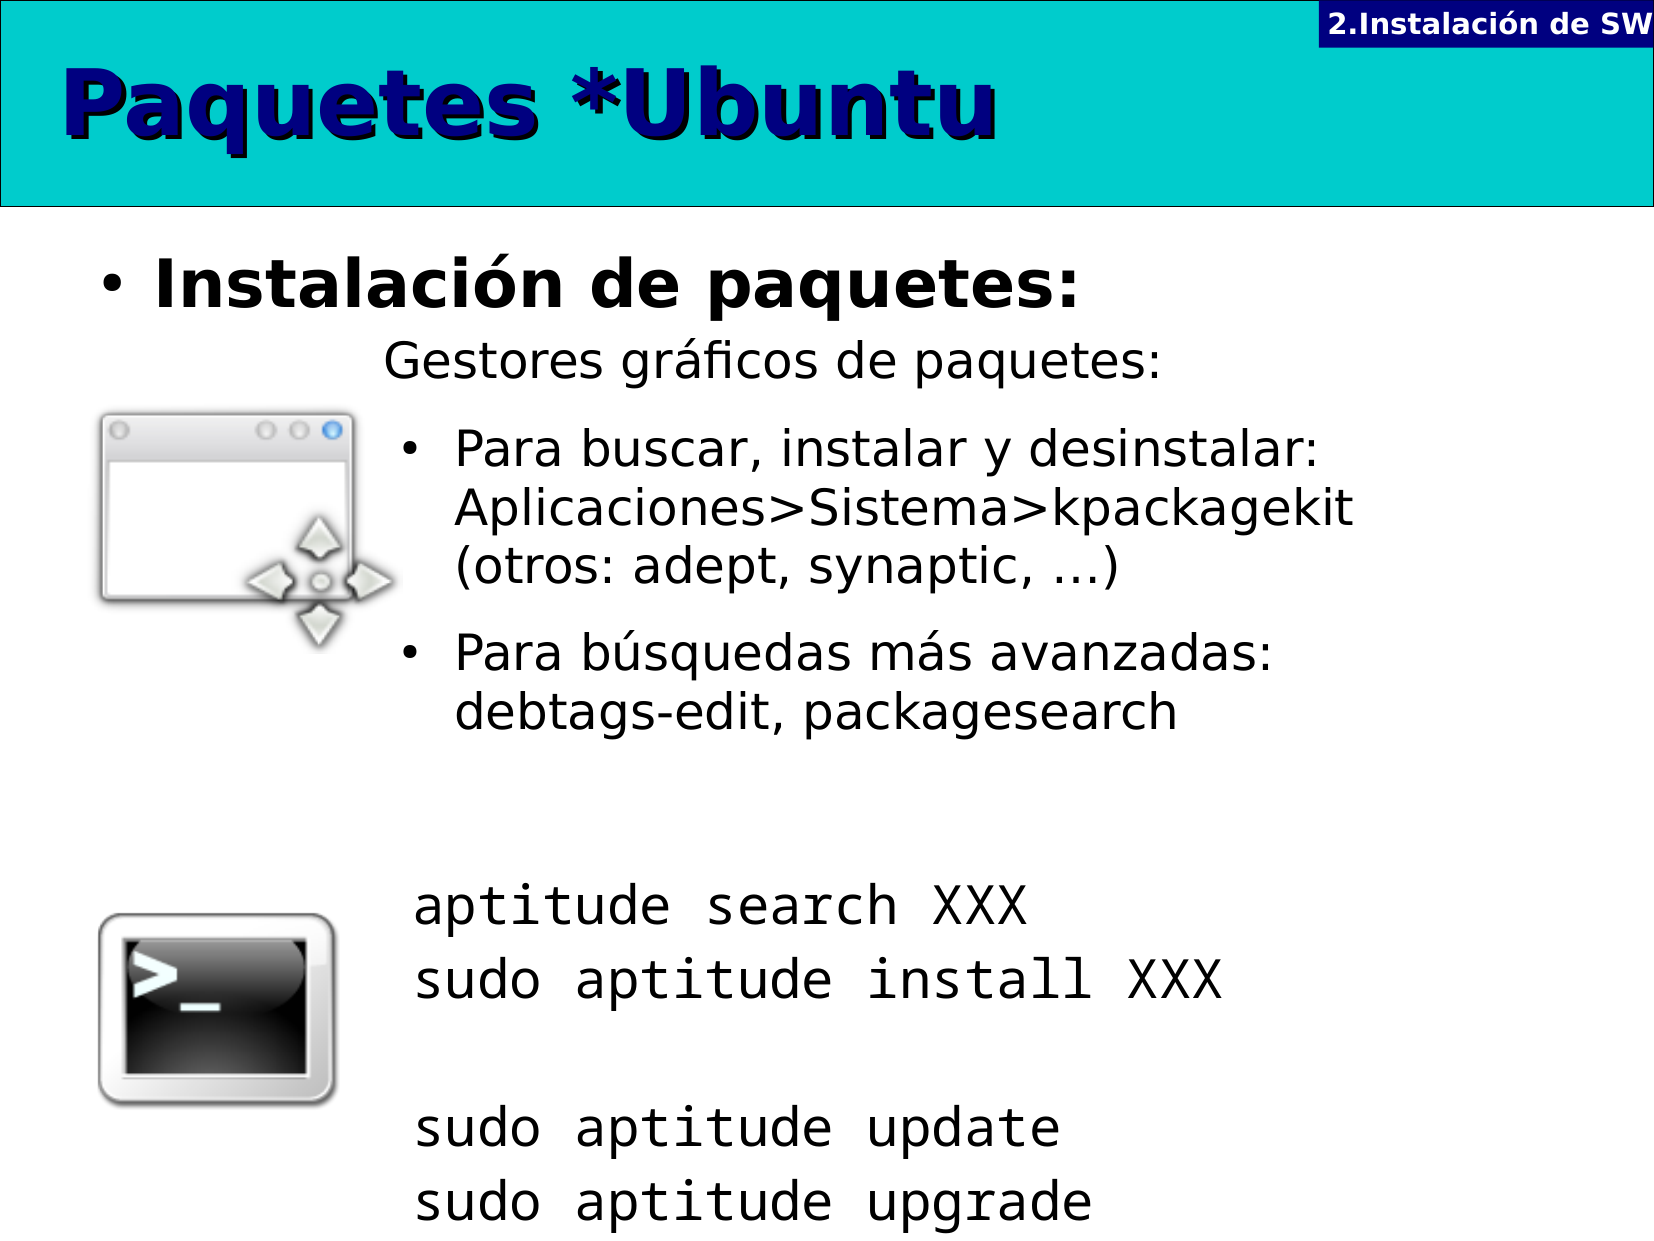

2.Instalación de SW
# Paquetes *Ubuntu
Instalación de paquetes:
Gestores gráficos de paquetes:
Para buscar, instalar y desinstalar:
Aplicaciones>Sistema>kpackagekit
(otros: adept, synaptic, …)
Para búsquedas más avanzadas: debtags-edit, packagesearch
aptitude search XXX
sudo aptitude install XXX
sudo aptitude update
sudo aptitude upgrade